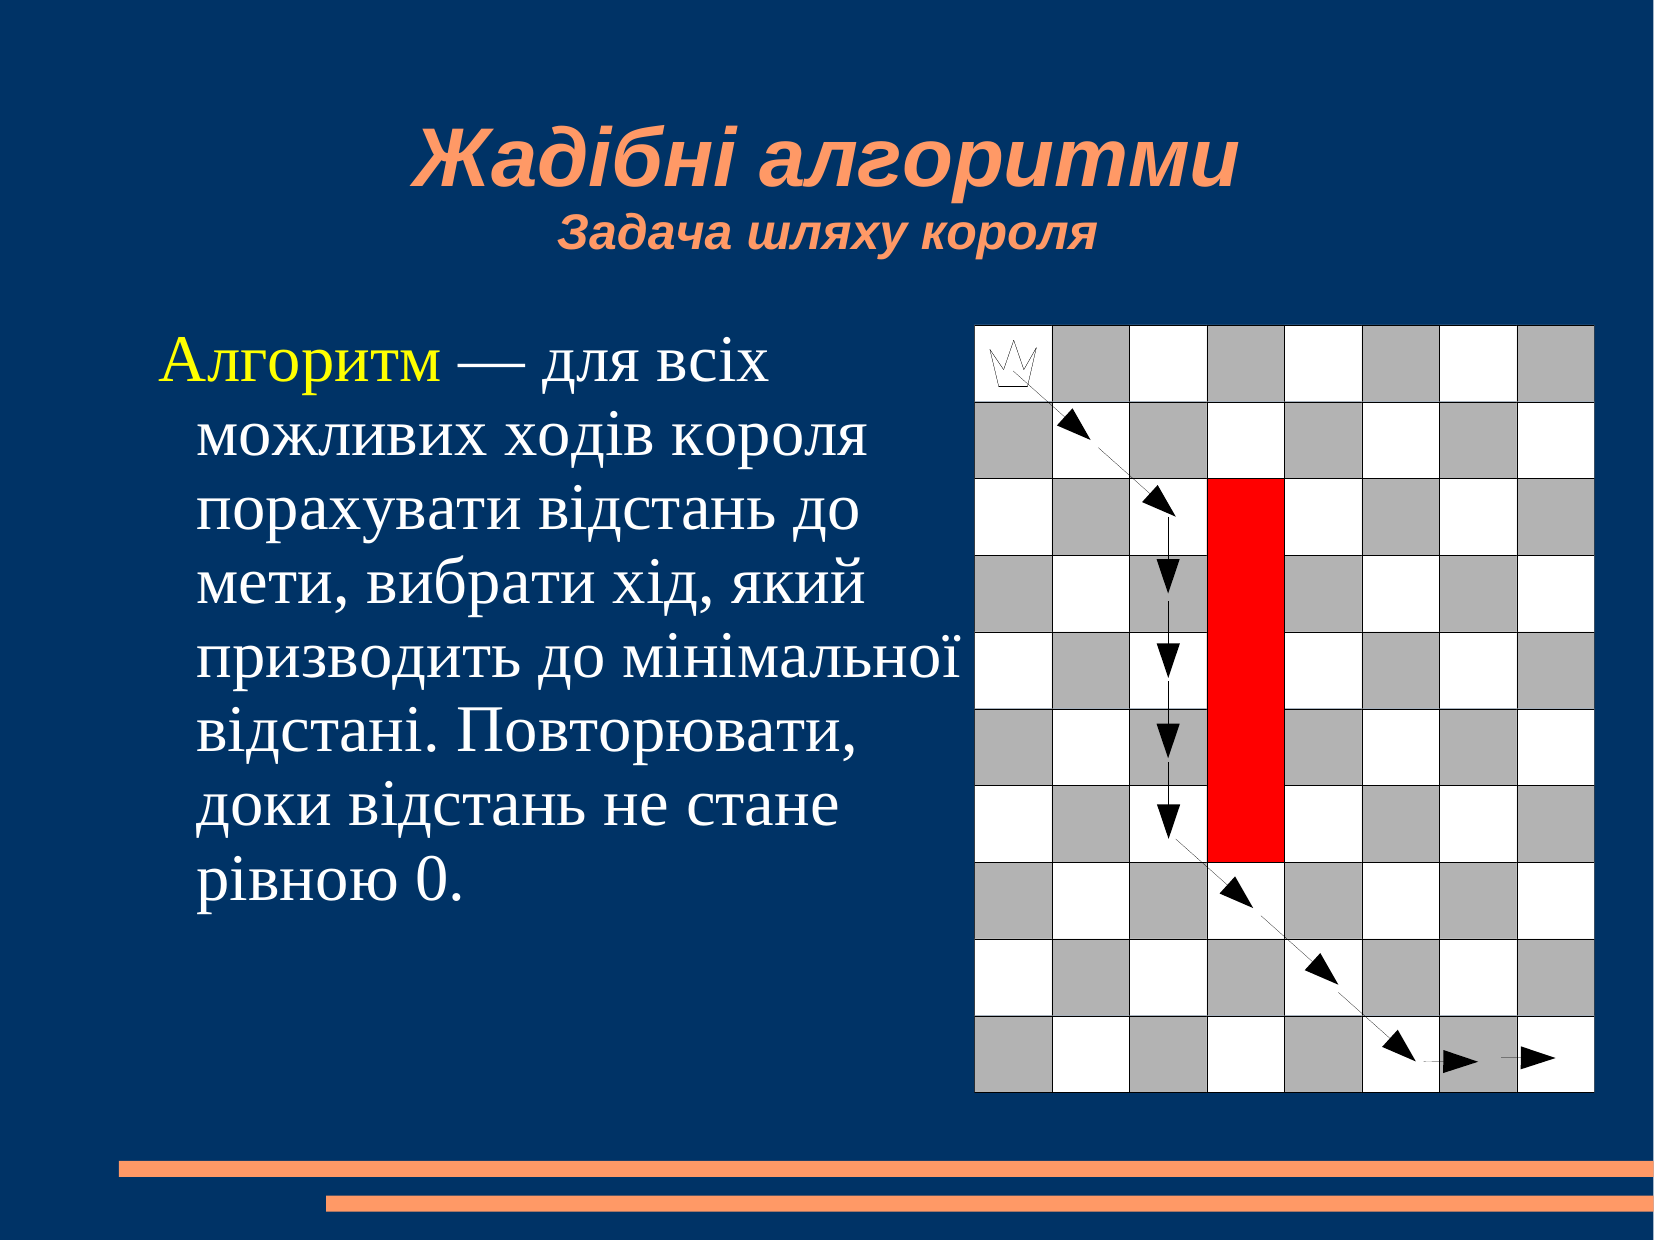

Жадібні алгоритми
Задача шляху короля
# Алгоритм — для всіх можливих ходів короля порахувати відстань до мети, вибрати хід, який призводить до мінімальної відстані. Повторювати, доки відстань не стане рівною 0.